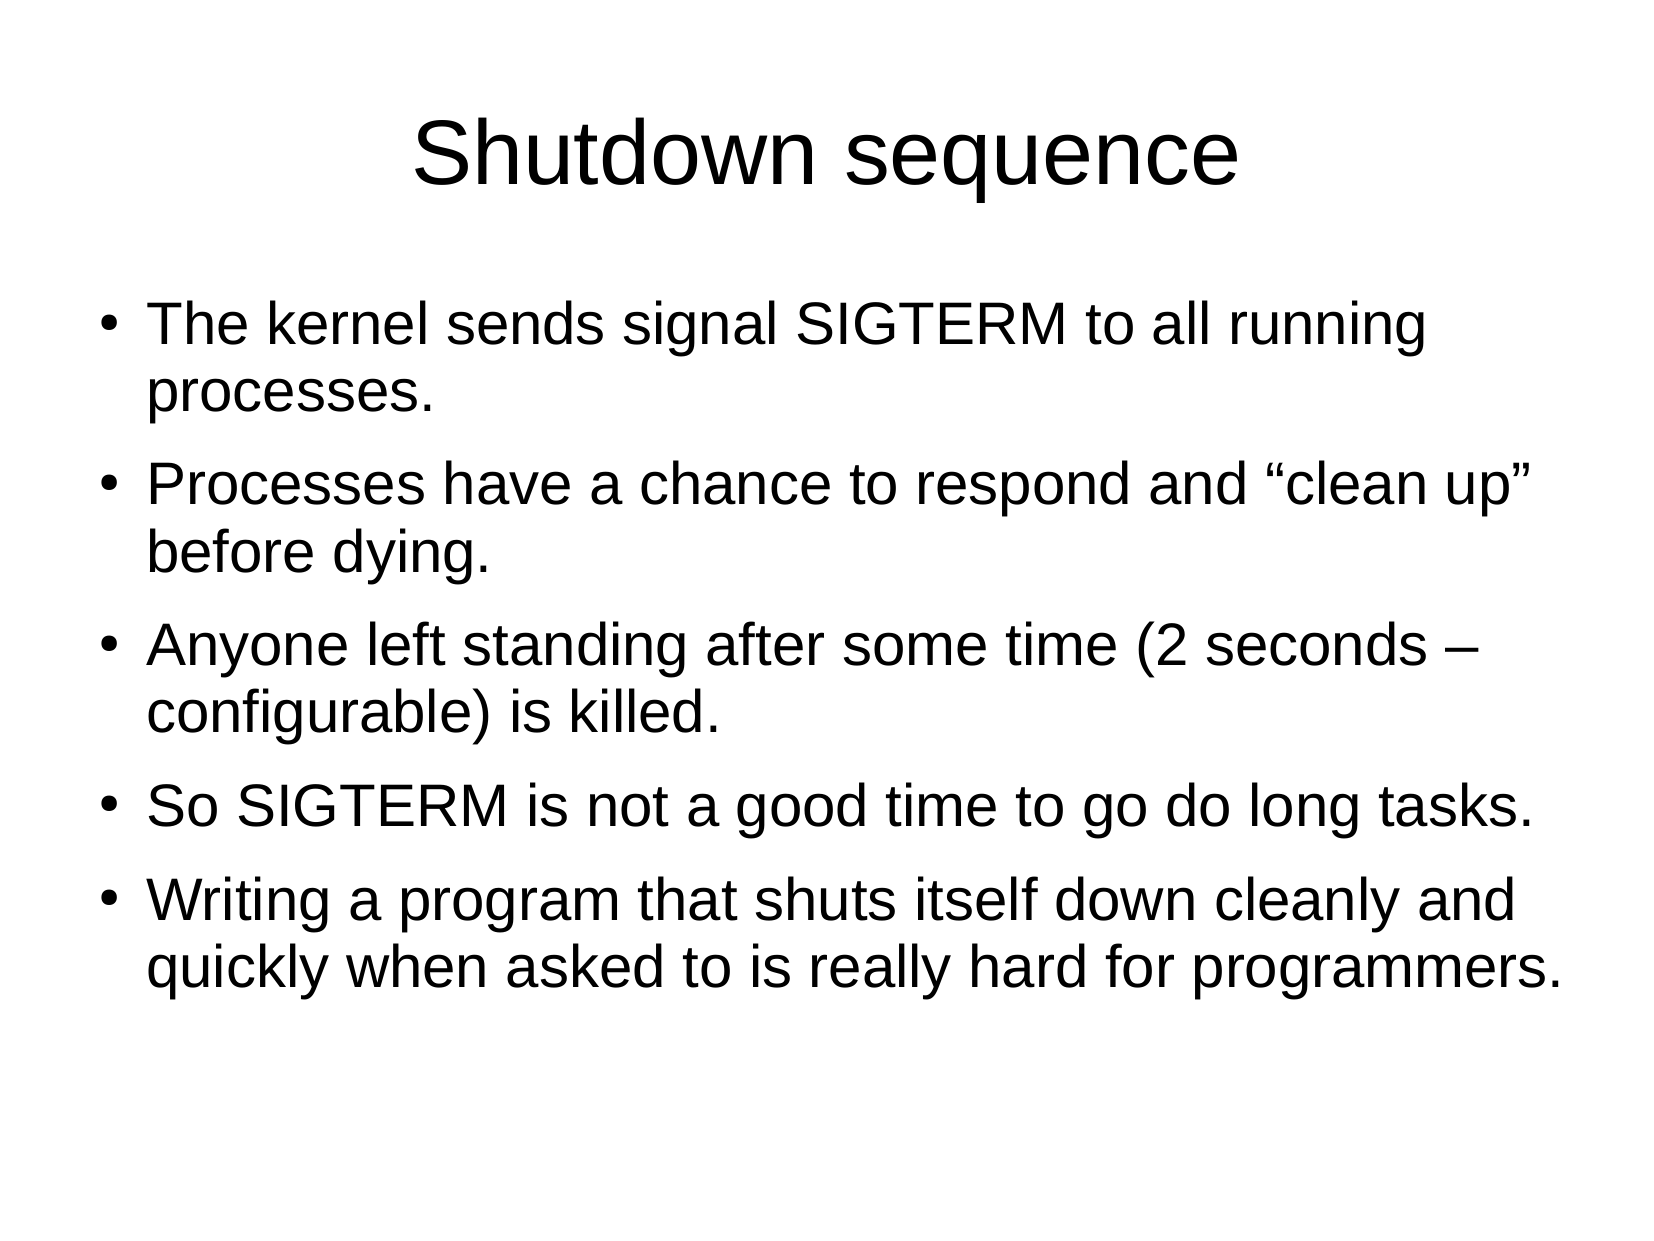

# Shutdown sequence
The kernel sends signal SIGTERM to all running processes.
Processes have a chance to respond and “clean up” before dying.
Anyone left standing after some time (2 seconds – configurable) is killed.
So SIGTERM is not a good time to go do long tasks.
Writing a program that shuts itself down cleanly and quickly when asked to is really hard for programmers.